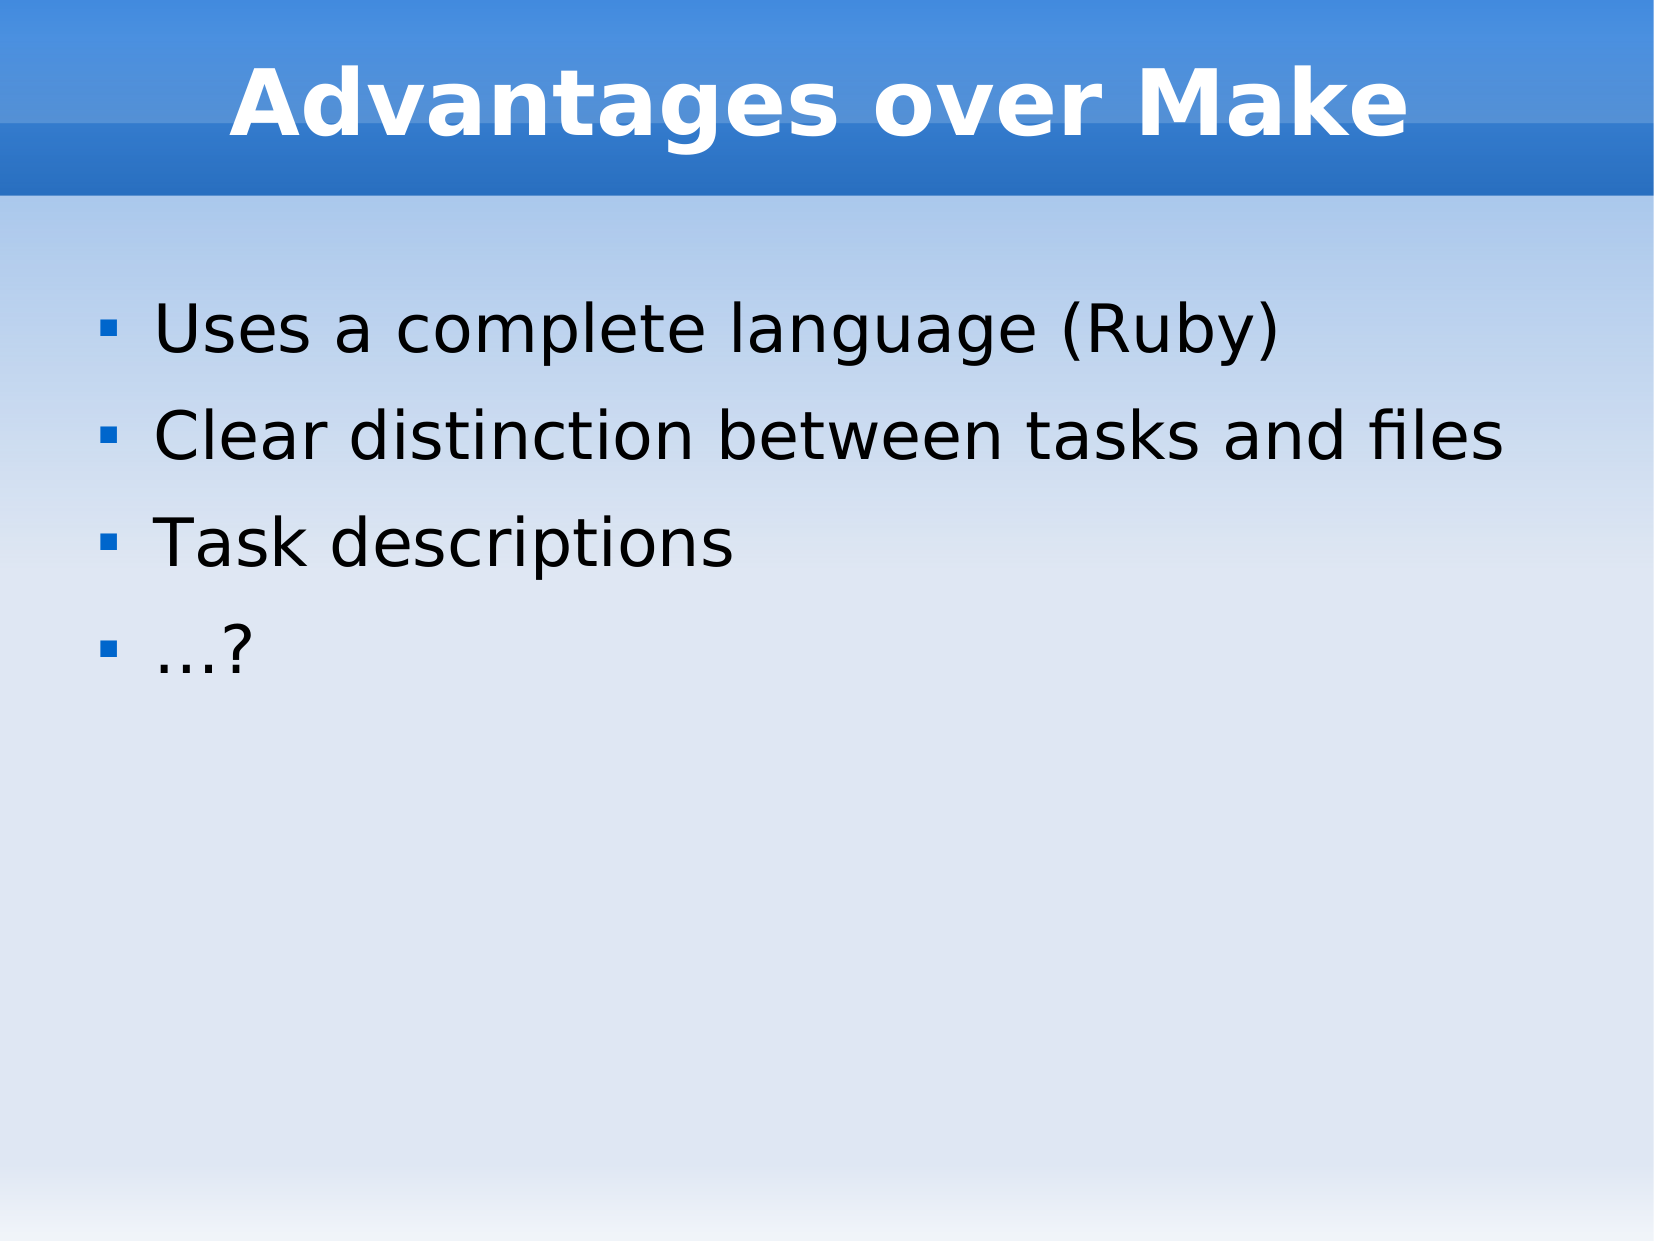

# Advantages over Make
Uses a complete language (Ruby)
Clear distinction between tasks and files
Task descriptions
…?